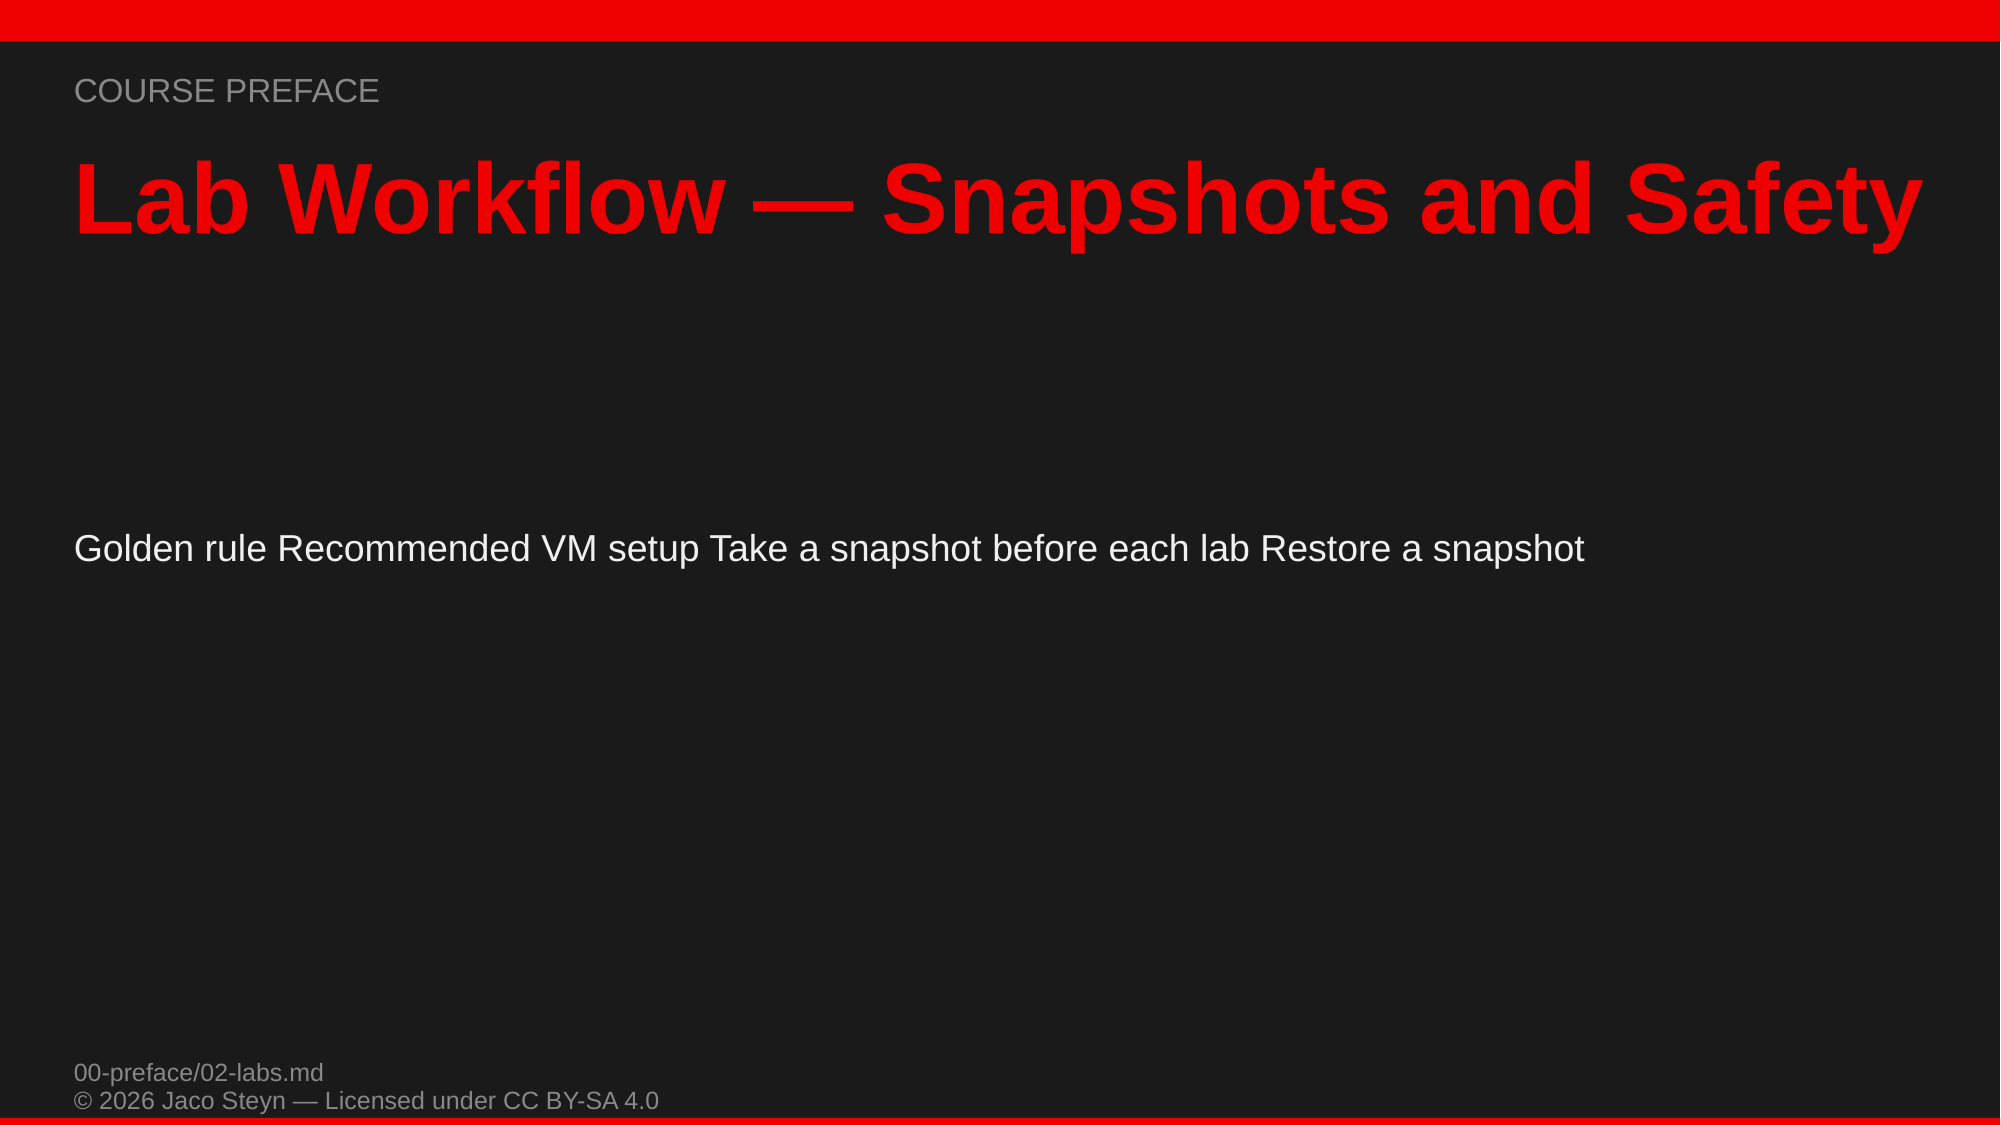

COURSE PREFACE
Lab Workflow — Snapshots and Safety
Golden rule Recommended VM setup Take a snapshot before each lab Restore a snapshot
00-preface/02-labs.md
© 2026 Jaco Steyn — Licensed under CC BY-SA 4.0